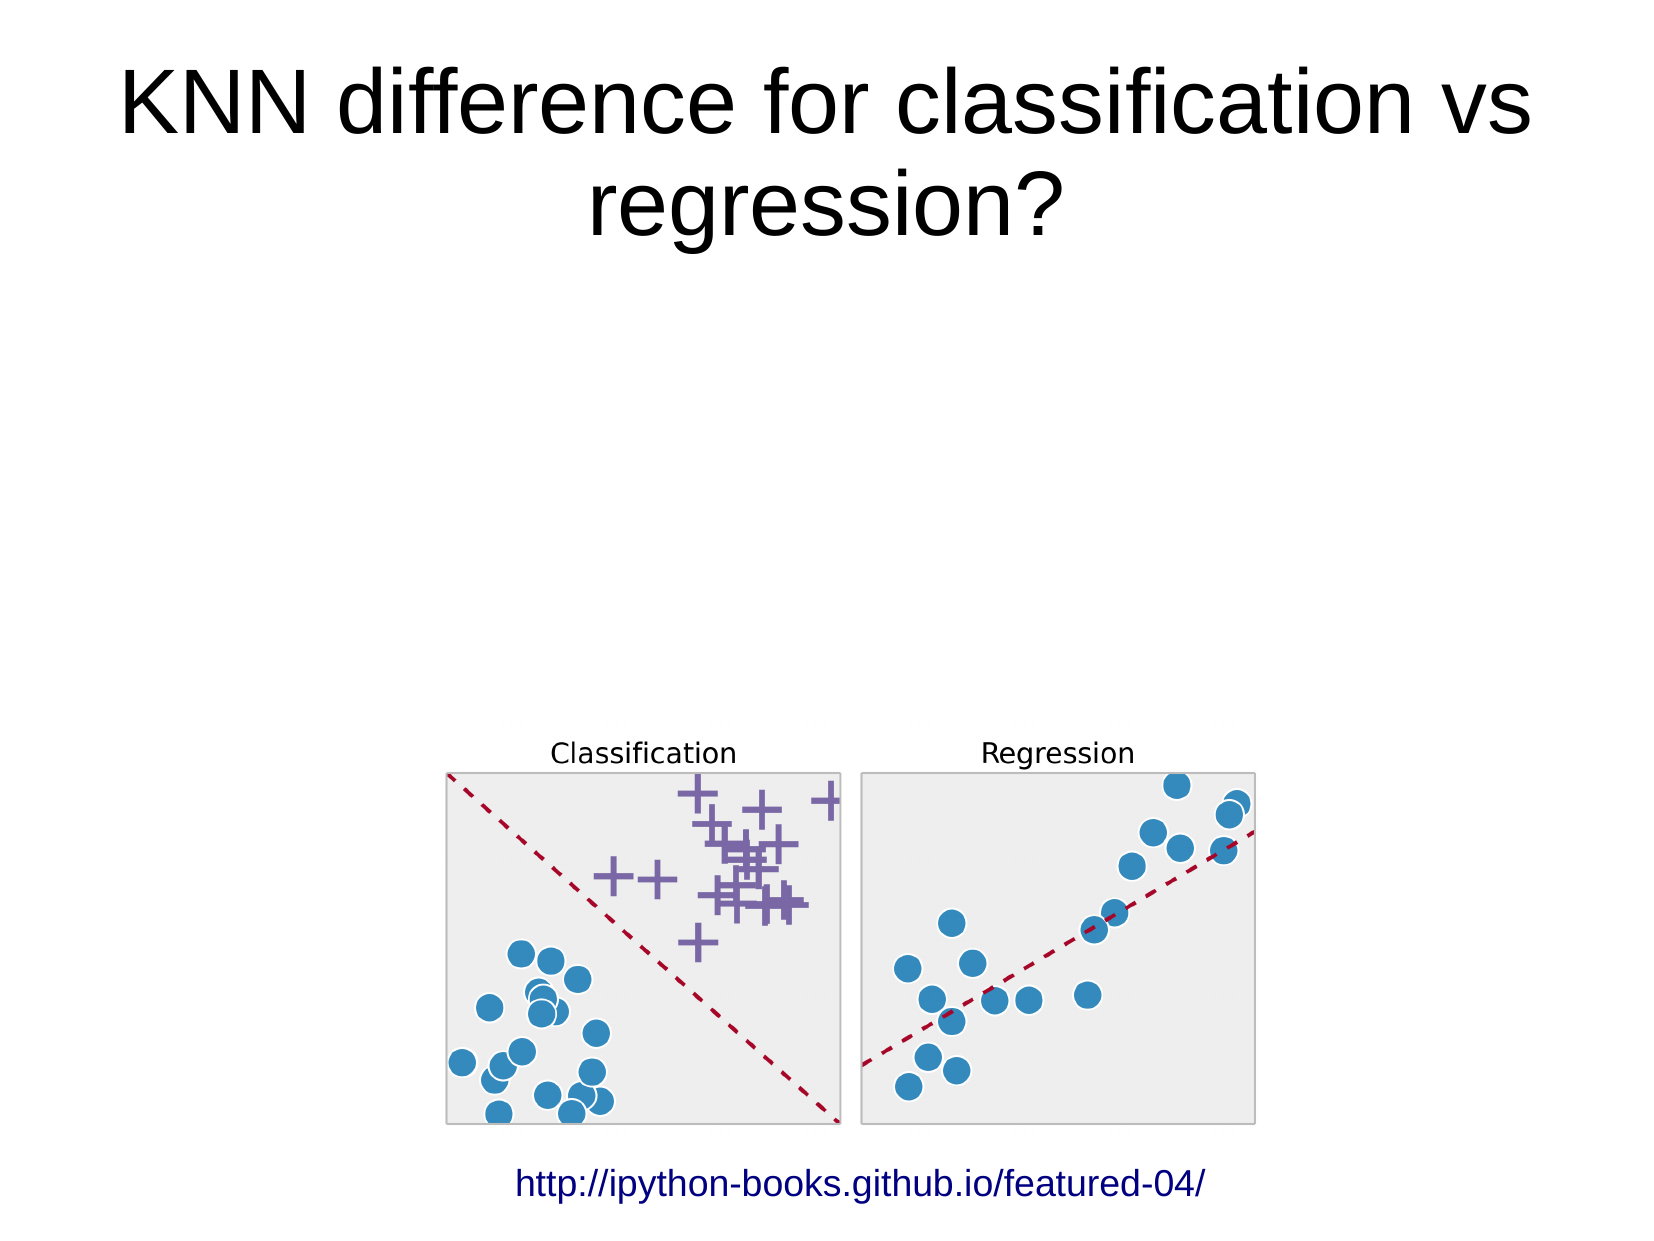

# KNN difference for classification vs regression?
http://ipython-books.github.io/featured-04/